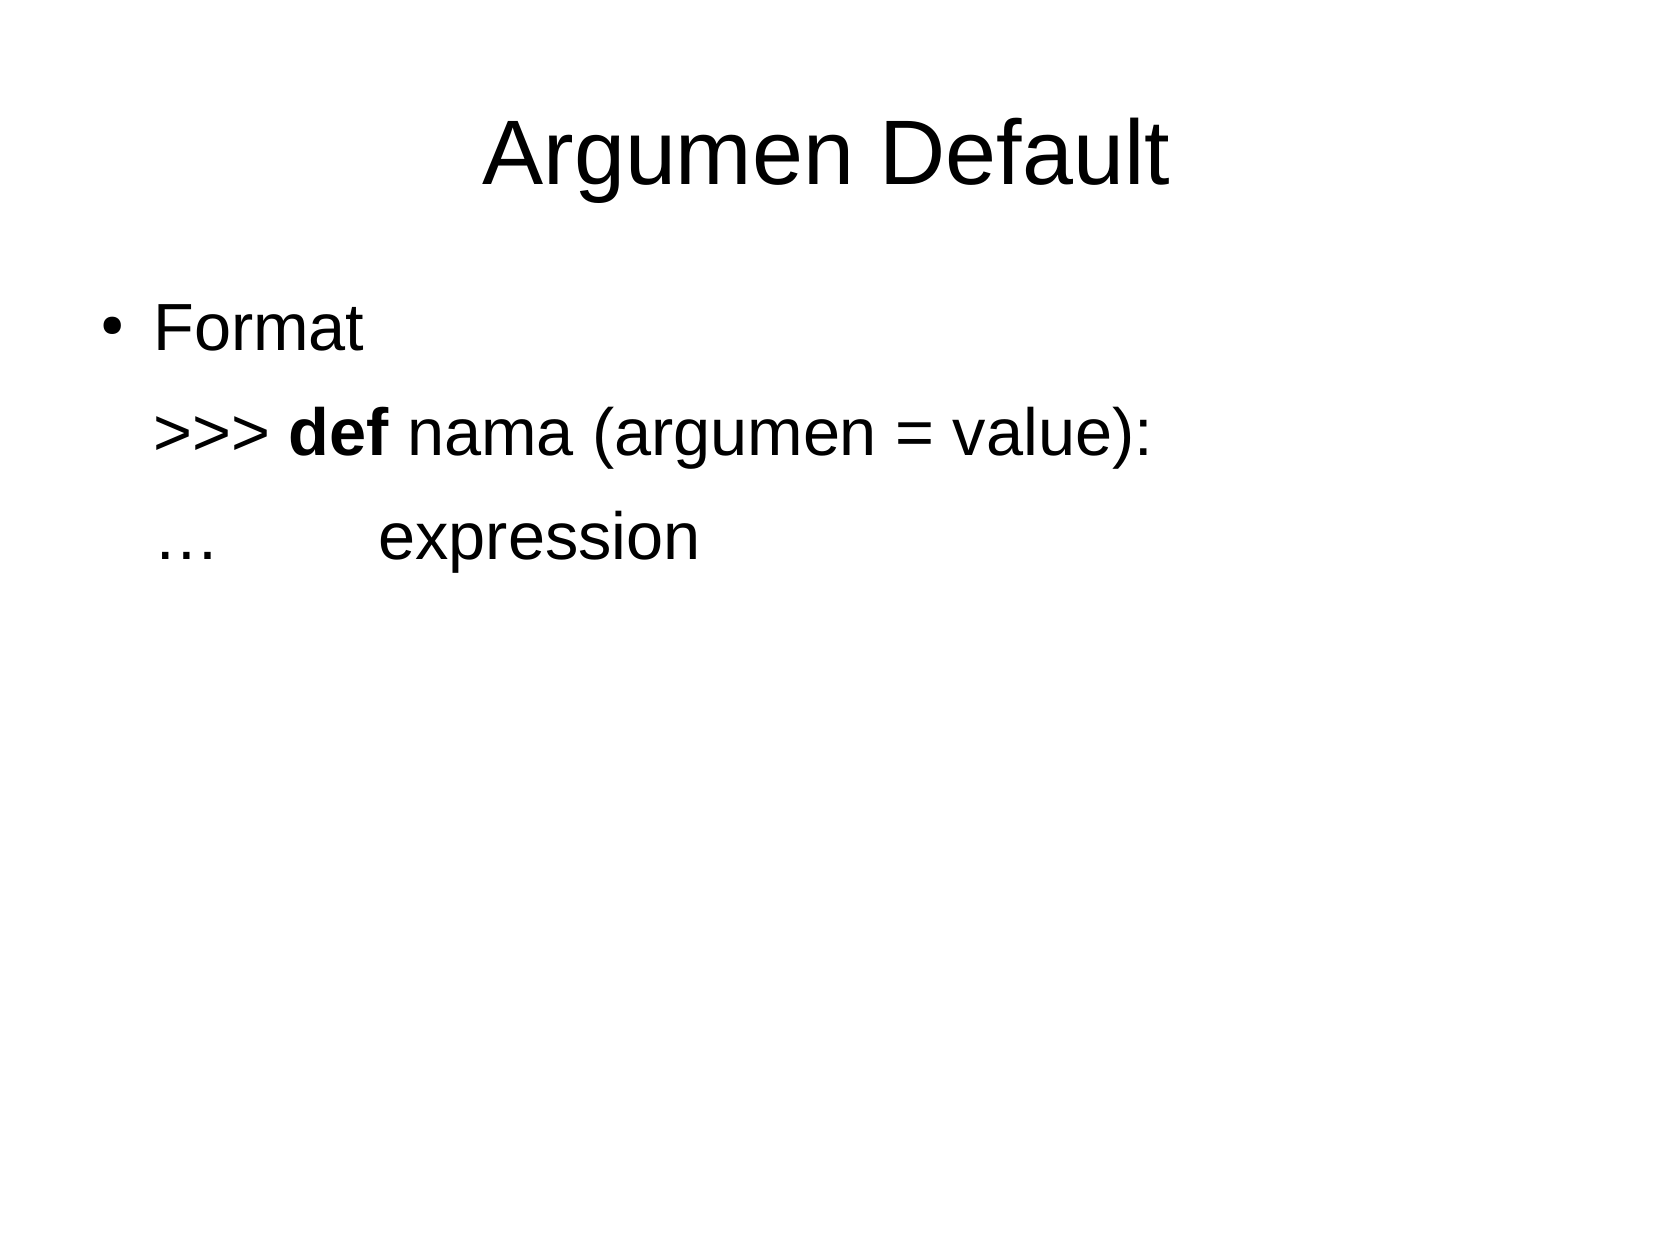

# Argumen Default
Format
>>> def nama (argumen = value):
… 		expression